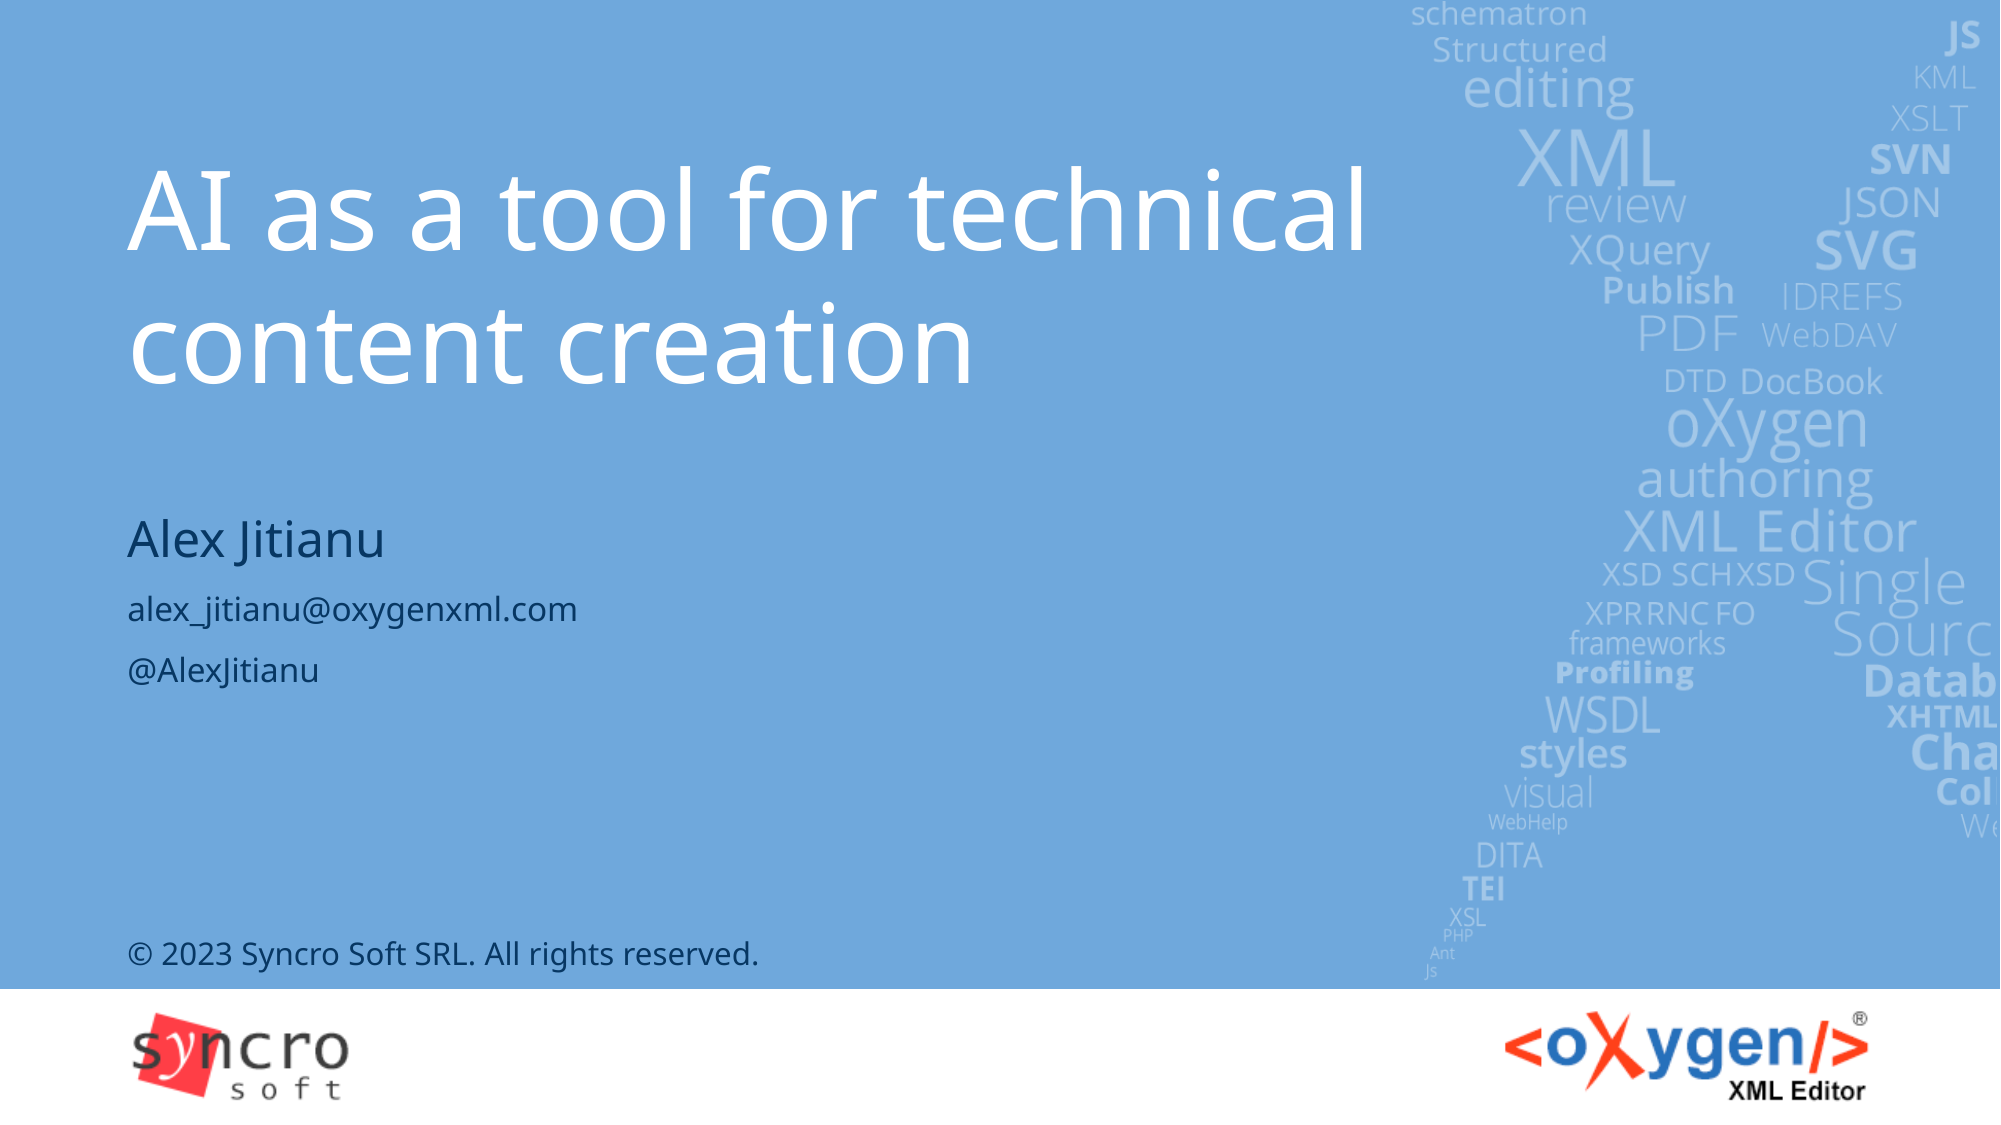

# AI as a tool for technical content creation
Alex Jitianu
alex_jitianu@oxygenxml.com
@AlexJitianu
© 2023 Syncro Soft SRL. All rights reserved.